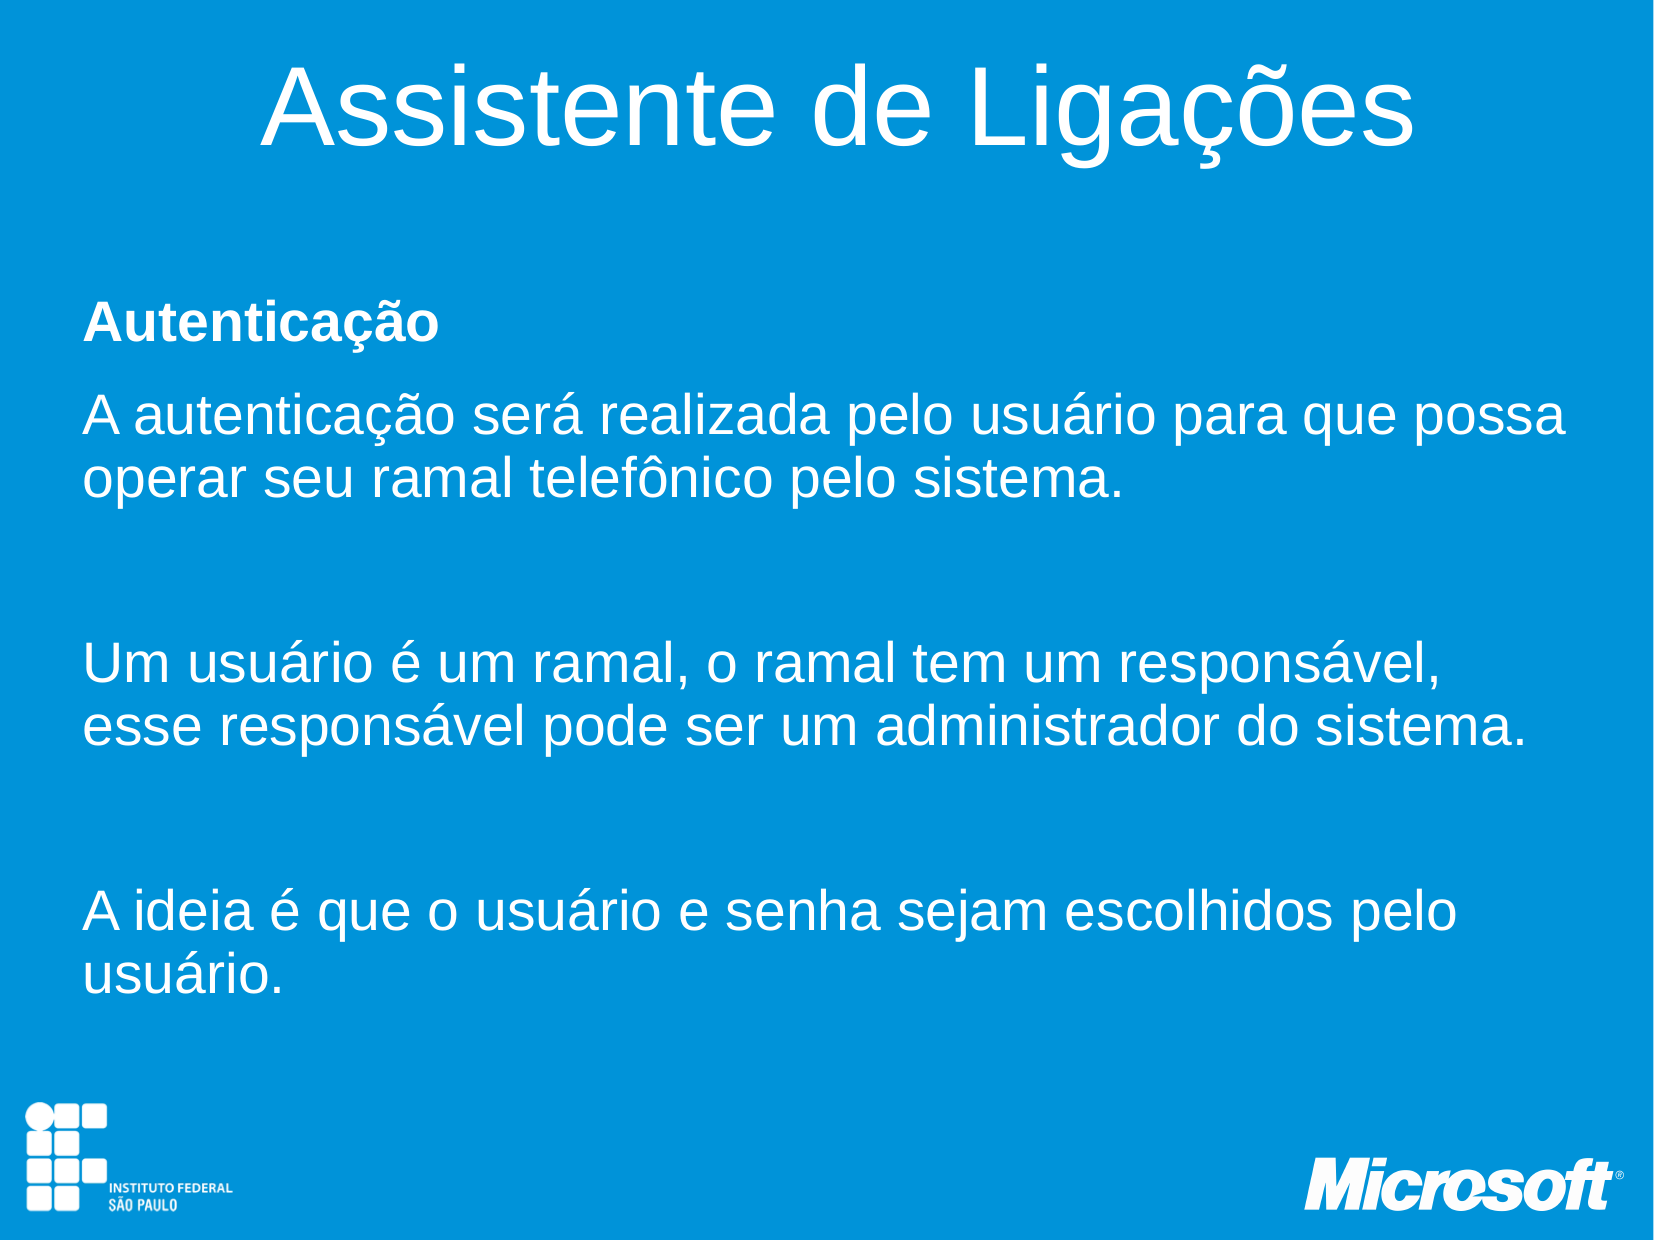

Assistente de Ligações
# Autenticação
A autenticação será realizada pelo usuário para que possa operar seu ramal telefônico pelo sistema.
Um usuário é um ramal, o ramal tem um responsável, esse responsável pode ser um administrador do sistema.
A ideia é que o usuário e senha sejam escolhidos pelo usuário.